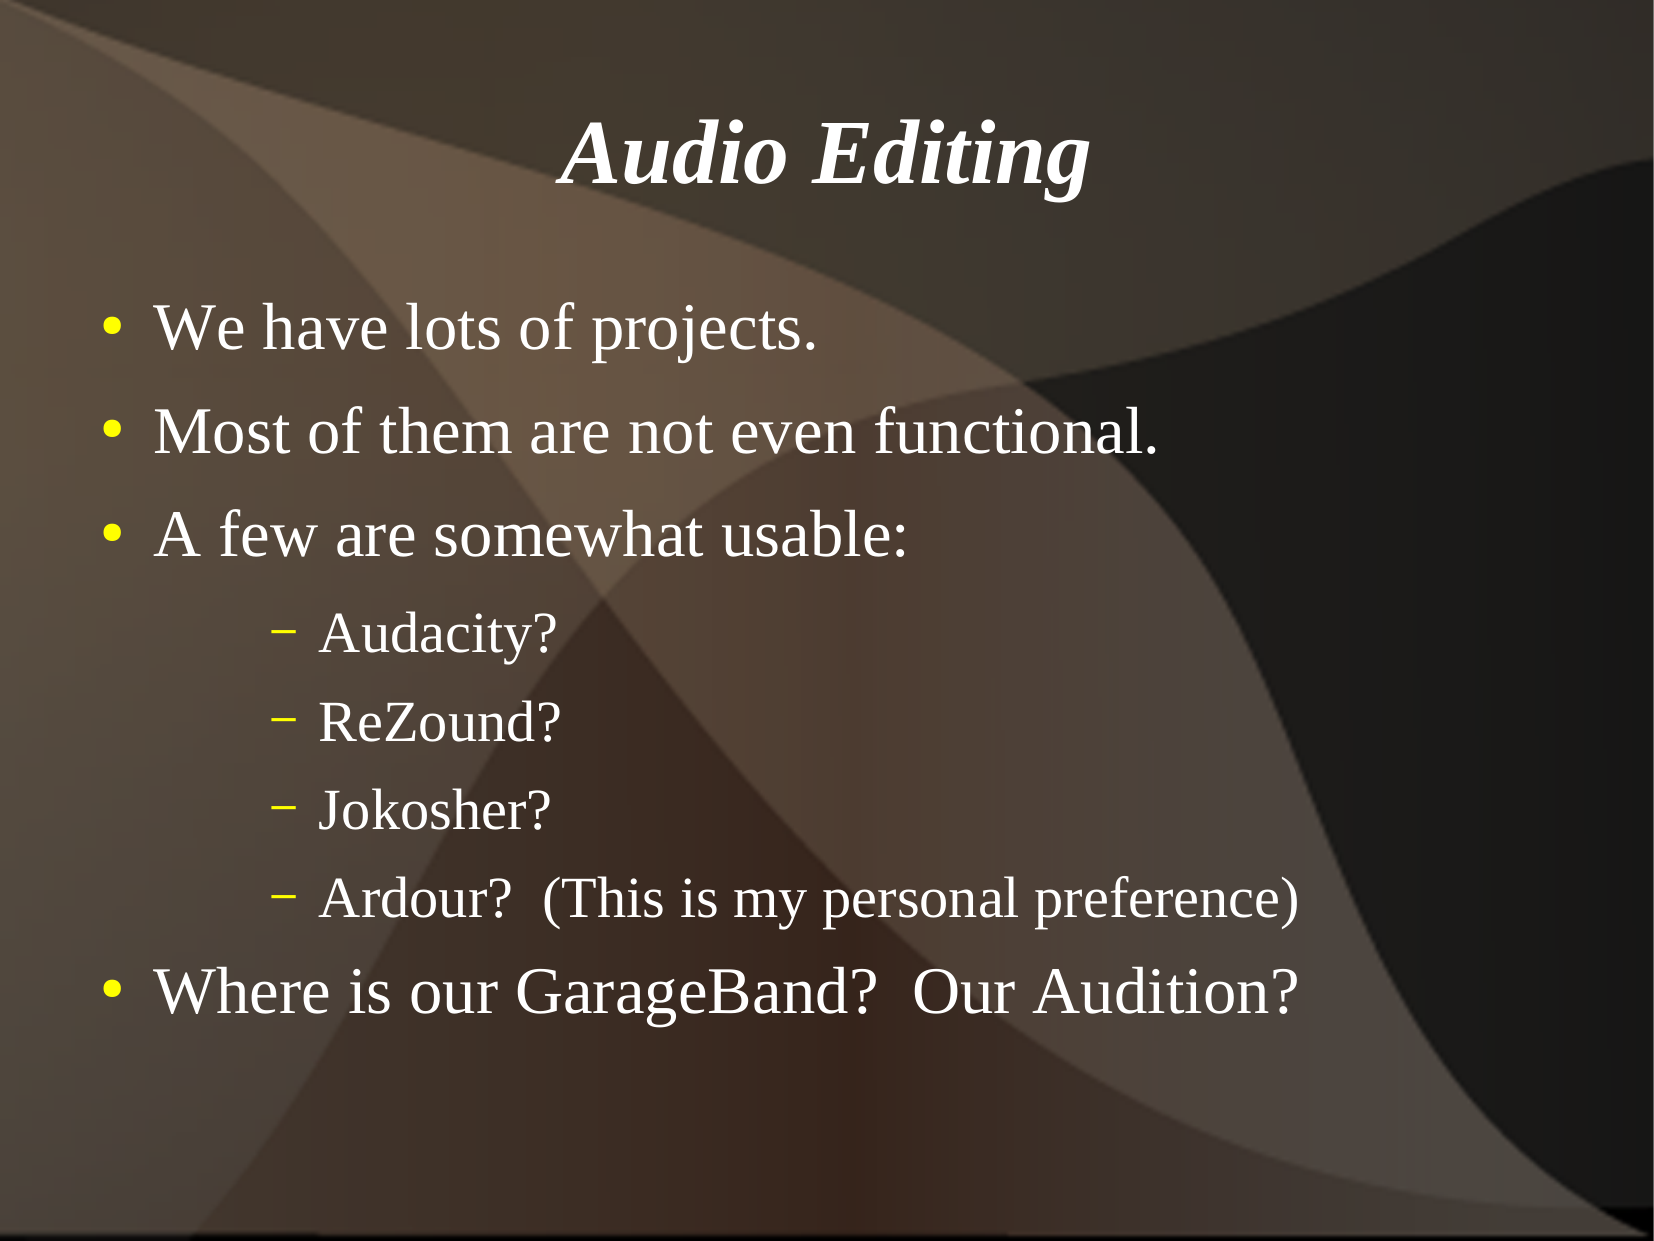

# Audio Editing
We have lots of projects.
Most of them are not even functional.
A few are somewhat usable:
Audacity?
ReZound?
Jokosher?
Ardour? (This is my personal preference)
Where is our GarageBand? Our Audition?